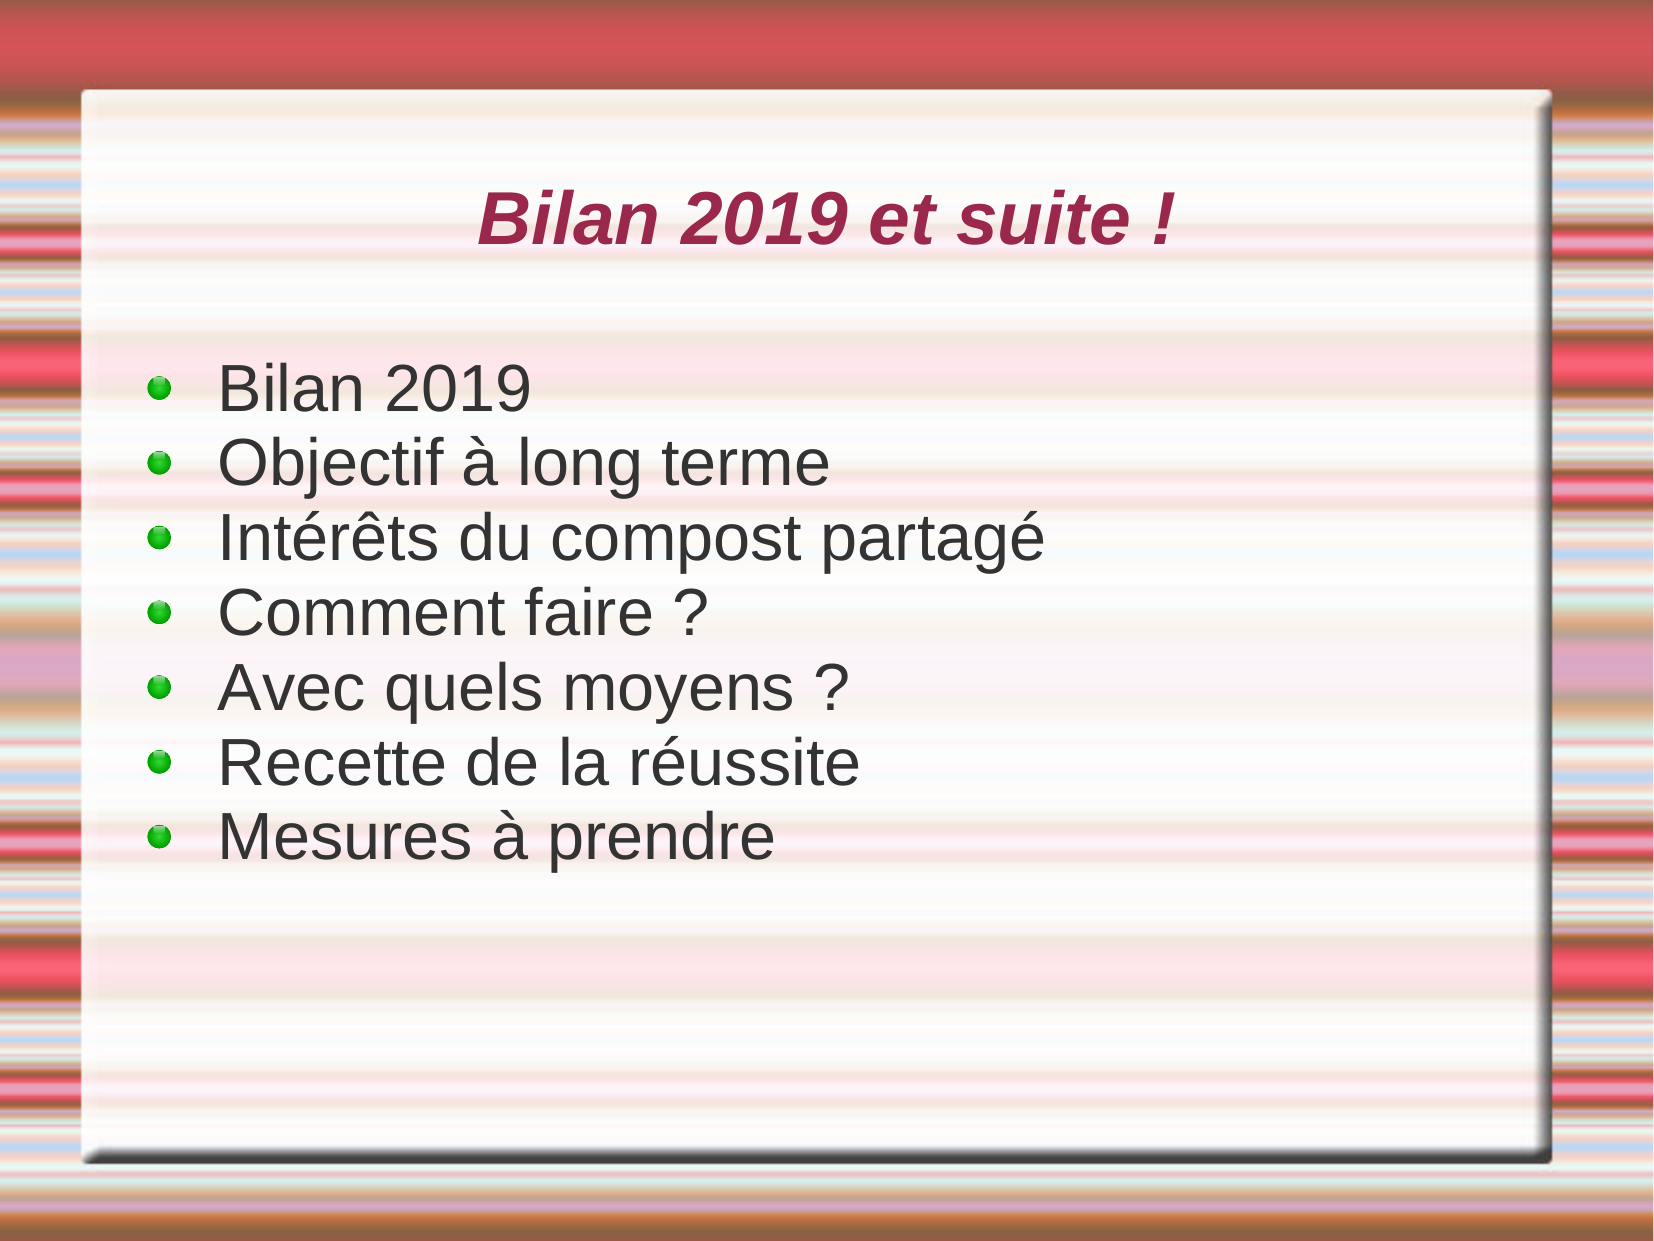

# Bilan 2019 et suite !
Bilan 2019
Objectif à long terme
Intérêts du compost partagé
Comment faire ?
Avec quels moyens ?
Recette de la réussite
Mesures à prendre